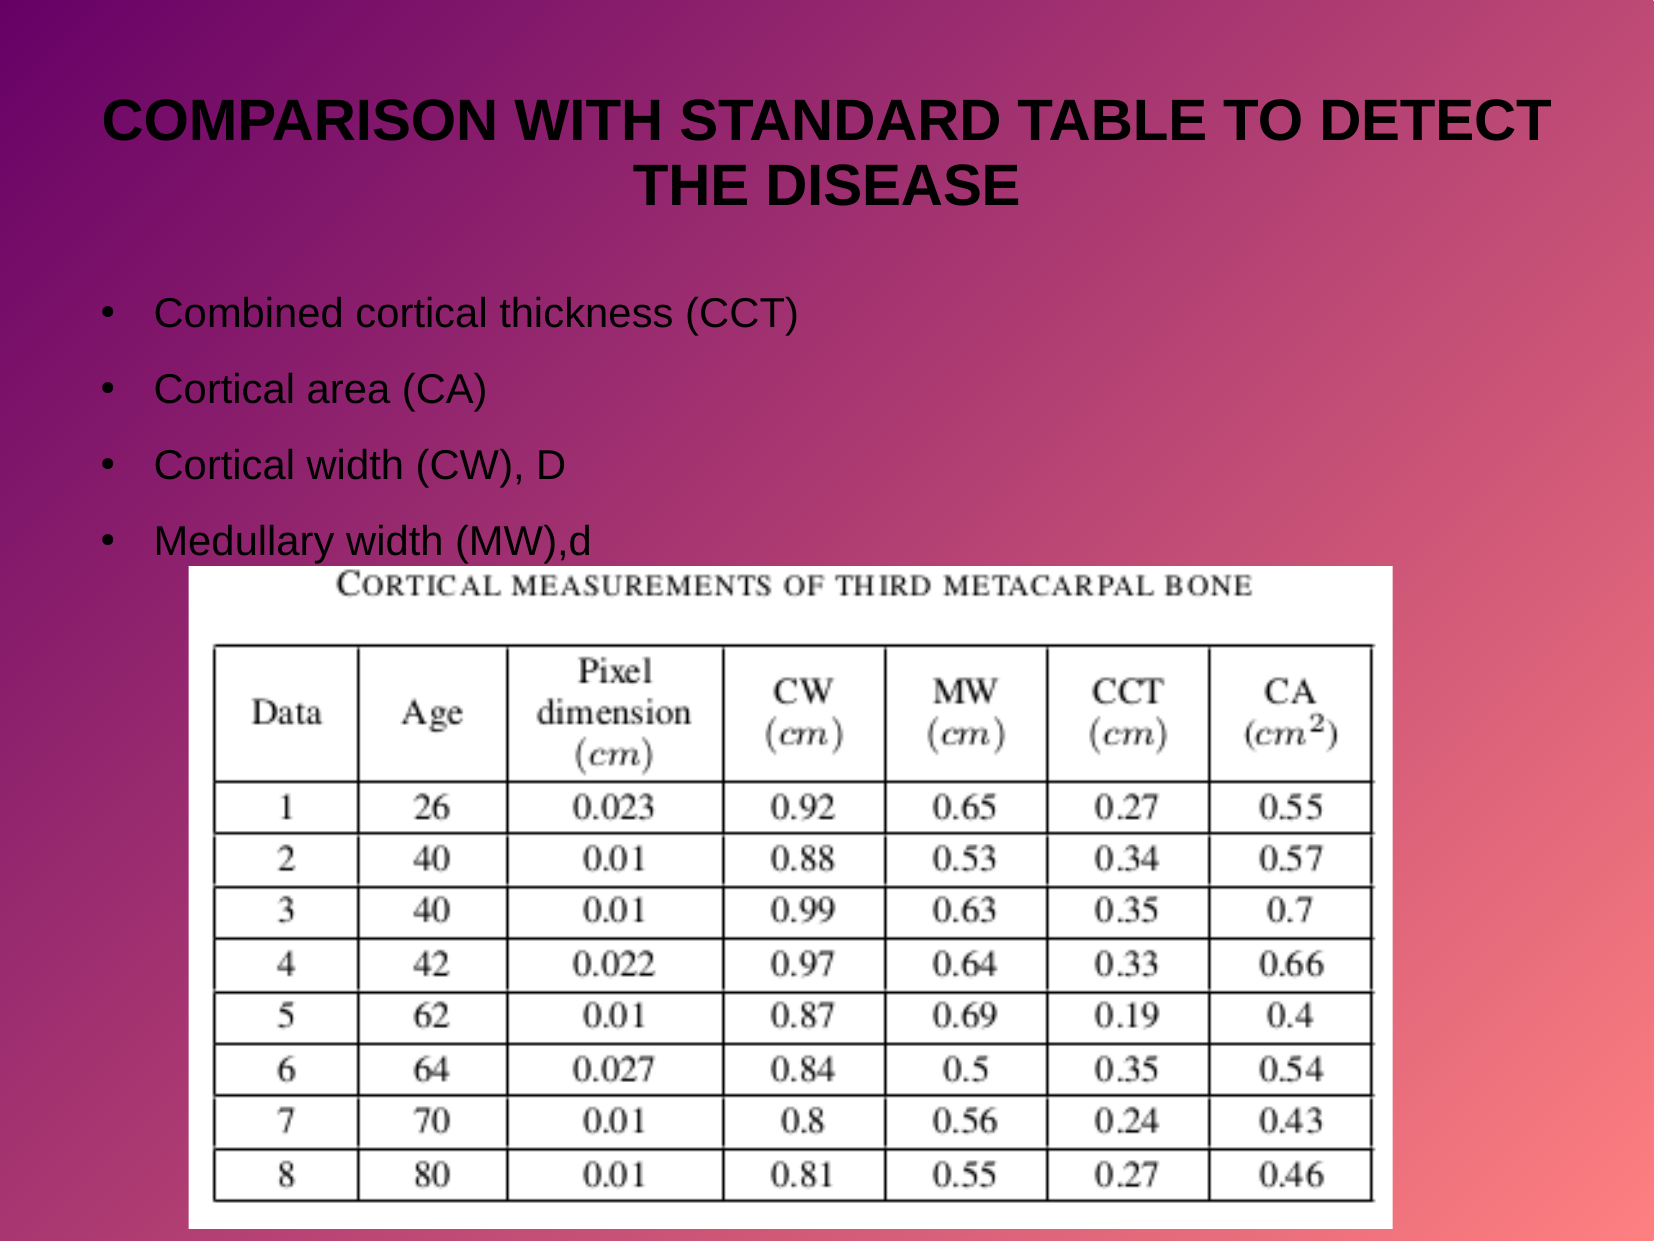

# COMPARISON WITH STANDARD TABLE TO DETECT THE DISEASE
Combined cortical thickness (CCT)
Cortical area (CA)
Cortical width (CW), D
Medullary width (MW),d